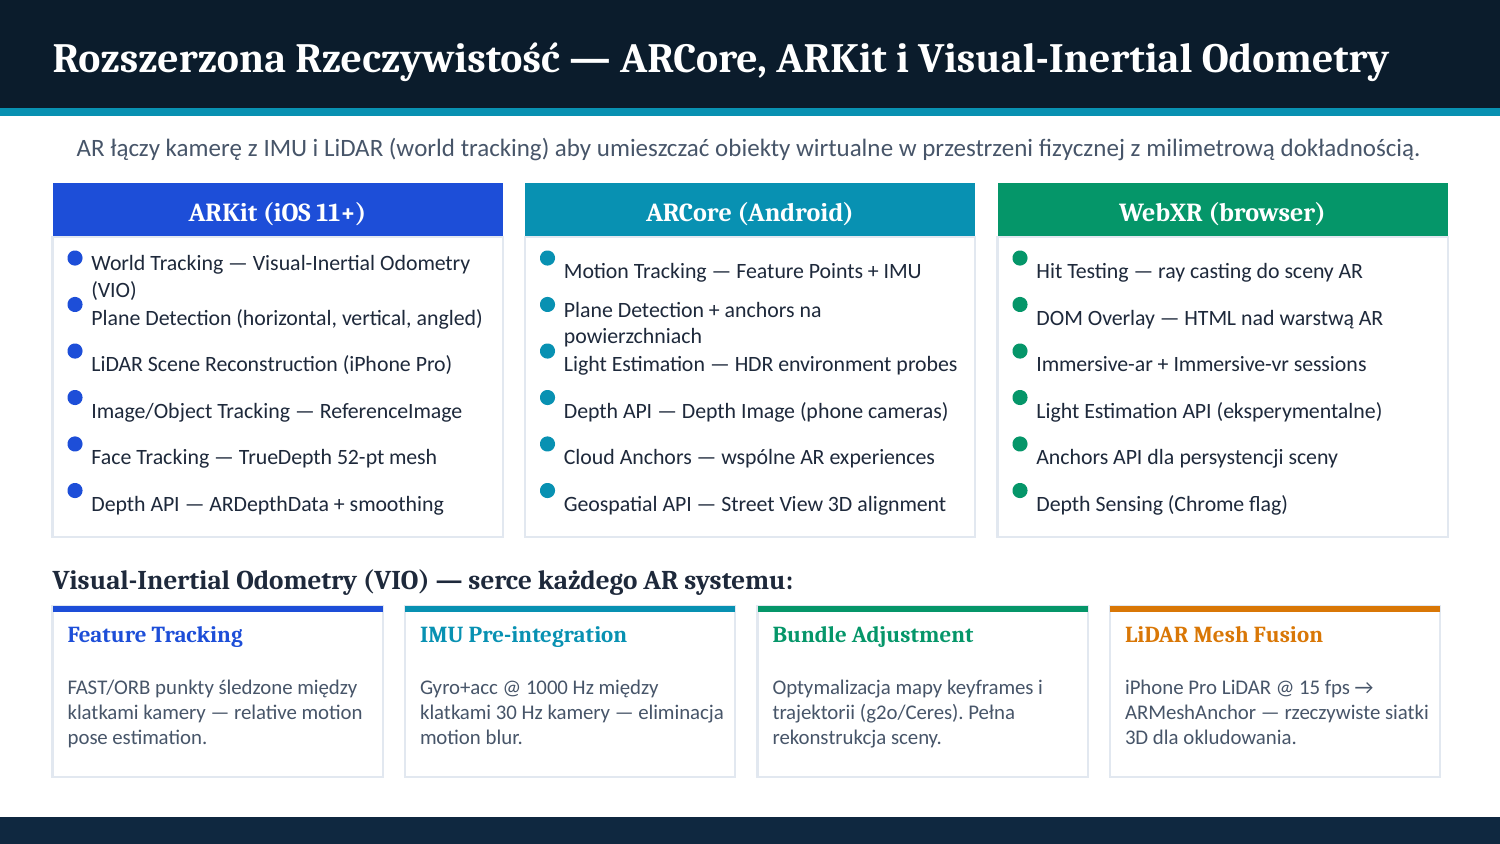

Rozszerzona Rzeczywistość — ARCore, ARKit i Visual-Inertial Odometry
AR łączy kamerę z IMU i LiDAR (world tracking) aby umieszczać obiekty wirtualne w przestrzeni fizycznej z milimetrową dokładnością.
ARKit (iOS 11+)
ARCore (Android)
WebXR (browser)
World Tracking — Visual-Inertial Odometry (VIO)
Motion Tracking — Feature Points + IMU
Hit Testing — ray casting do sceny AR
Plane Detection (horizontal, vertical, angled)
Plane Detection + anchors na powierzchniach
DOM Overlay — HTML nad warstwą AR
LiDAR Scene Reconstruction (iPhone Pro)
Light Estimation — HDR environment probes
Immersive-ar + Immersive-vr sessions
Image/Object Tracking — ReferenceImage
Depth API — Depth Image (phone cameras)
Light Estimation API (eksperymentalne)
Face Tracking — TrueDepth 52-pt mesh
Cloud Anchors — wspólne AR experiences
Anchors API dla persystencji sceny
Depth API — ARDepthData + smoothing
Geospatial API — Street View 3D alignment
Depth Sensing (Chrome flag)
Visual-Inertial Odometry (VIO) — serce każdego AR systemu:
Feature Tracking
IMU Pre-integration
Bundle Adjustment
LiDAR Mesh Fusion
FAST/ORB punkty śledzone między klatkami kamery — relative motion pose estimation.
Gyro+acc @ 1000 Hz między klatkami 30 Hz kamery — eliminacja motion blur.
Optymalizacja mapy keyframes i trajektorii (g2o/Ceres). Pełna rekonstrukcja sceny.
iPhone Pro LiDAR @ 15 fps → ARMeshAnchor — rzeczywiste siatki 3D dla okludowania.